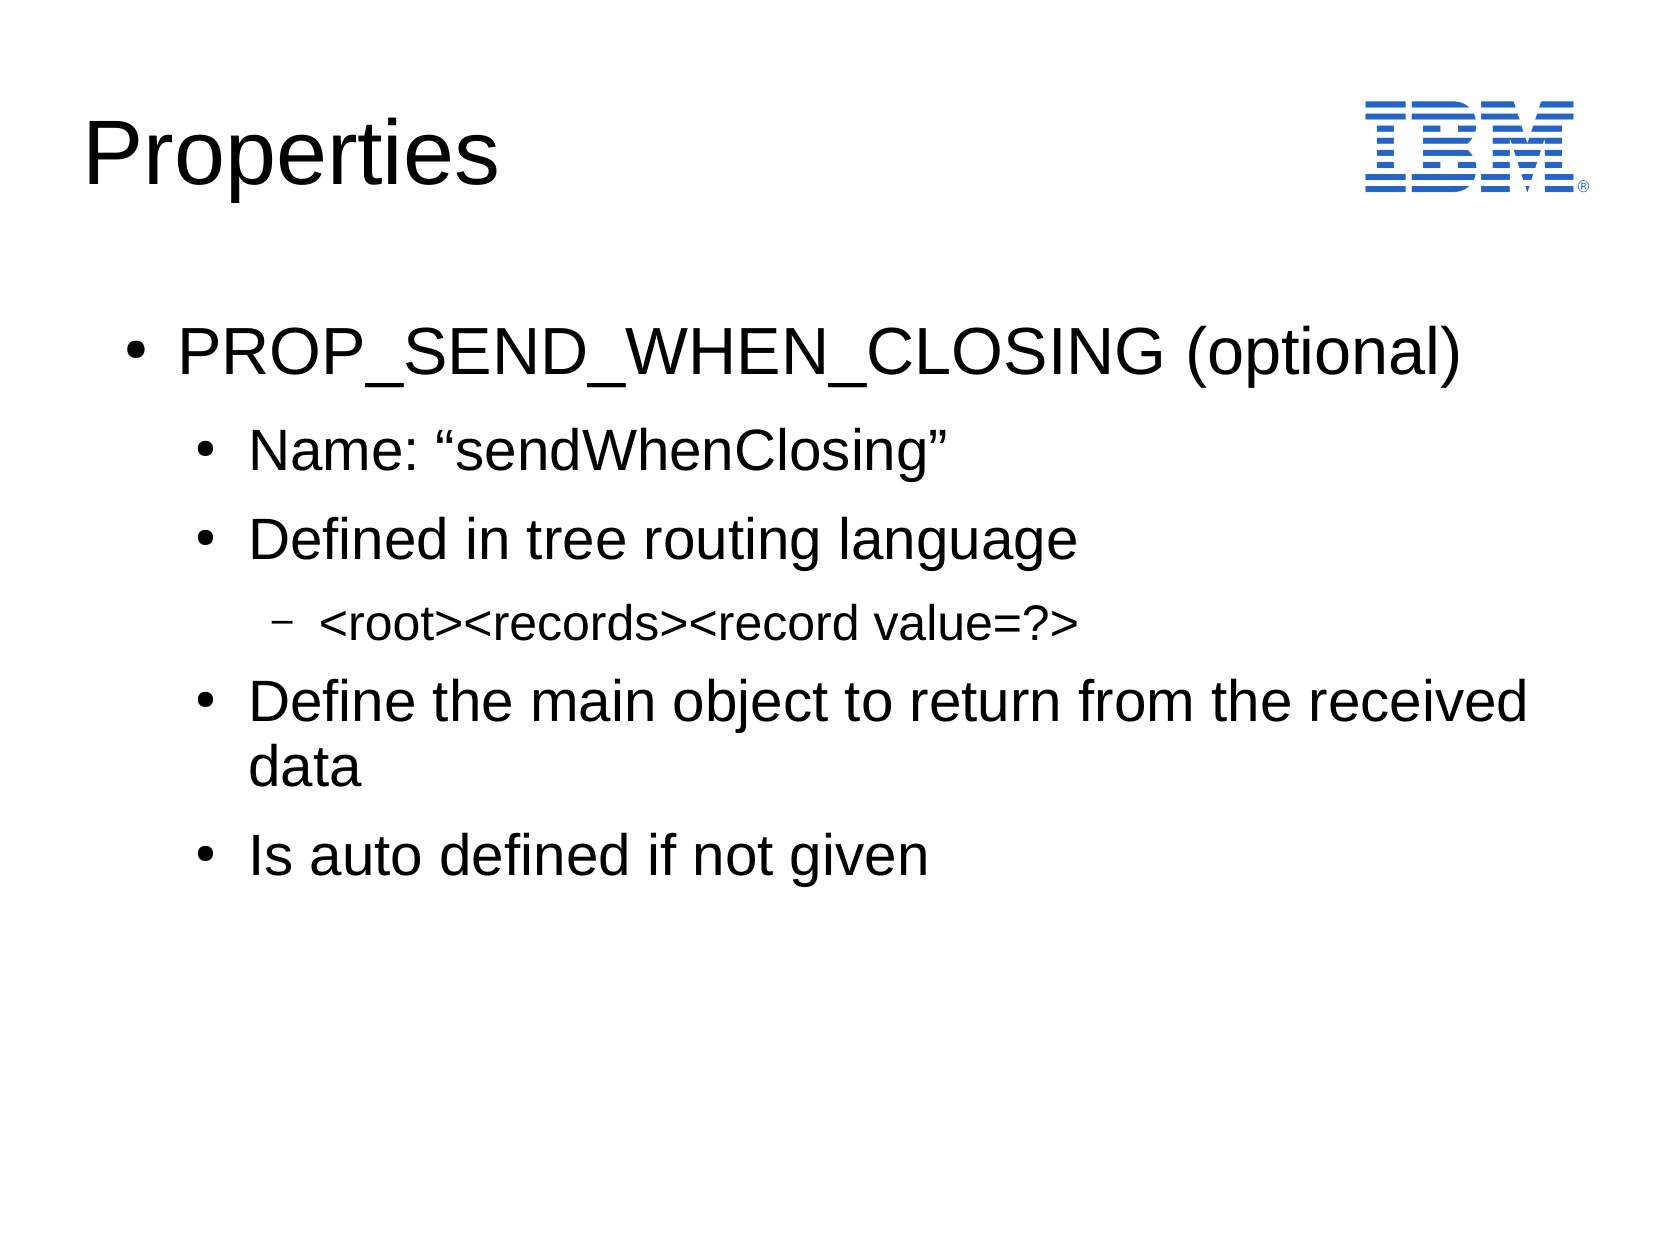

# Properties
PROP_SEND_WHEN_CLOSING (optional)
Name: “sendWhenClosing”
Defined in tree routing language
<root><records><record value=?>
Define the main object to return from the received data
Is auto defined if not given